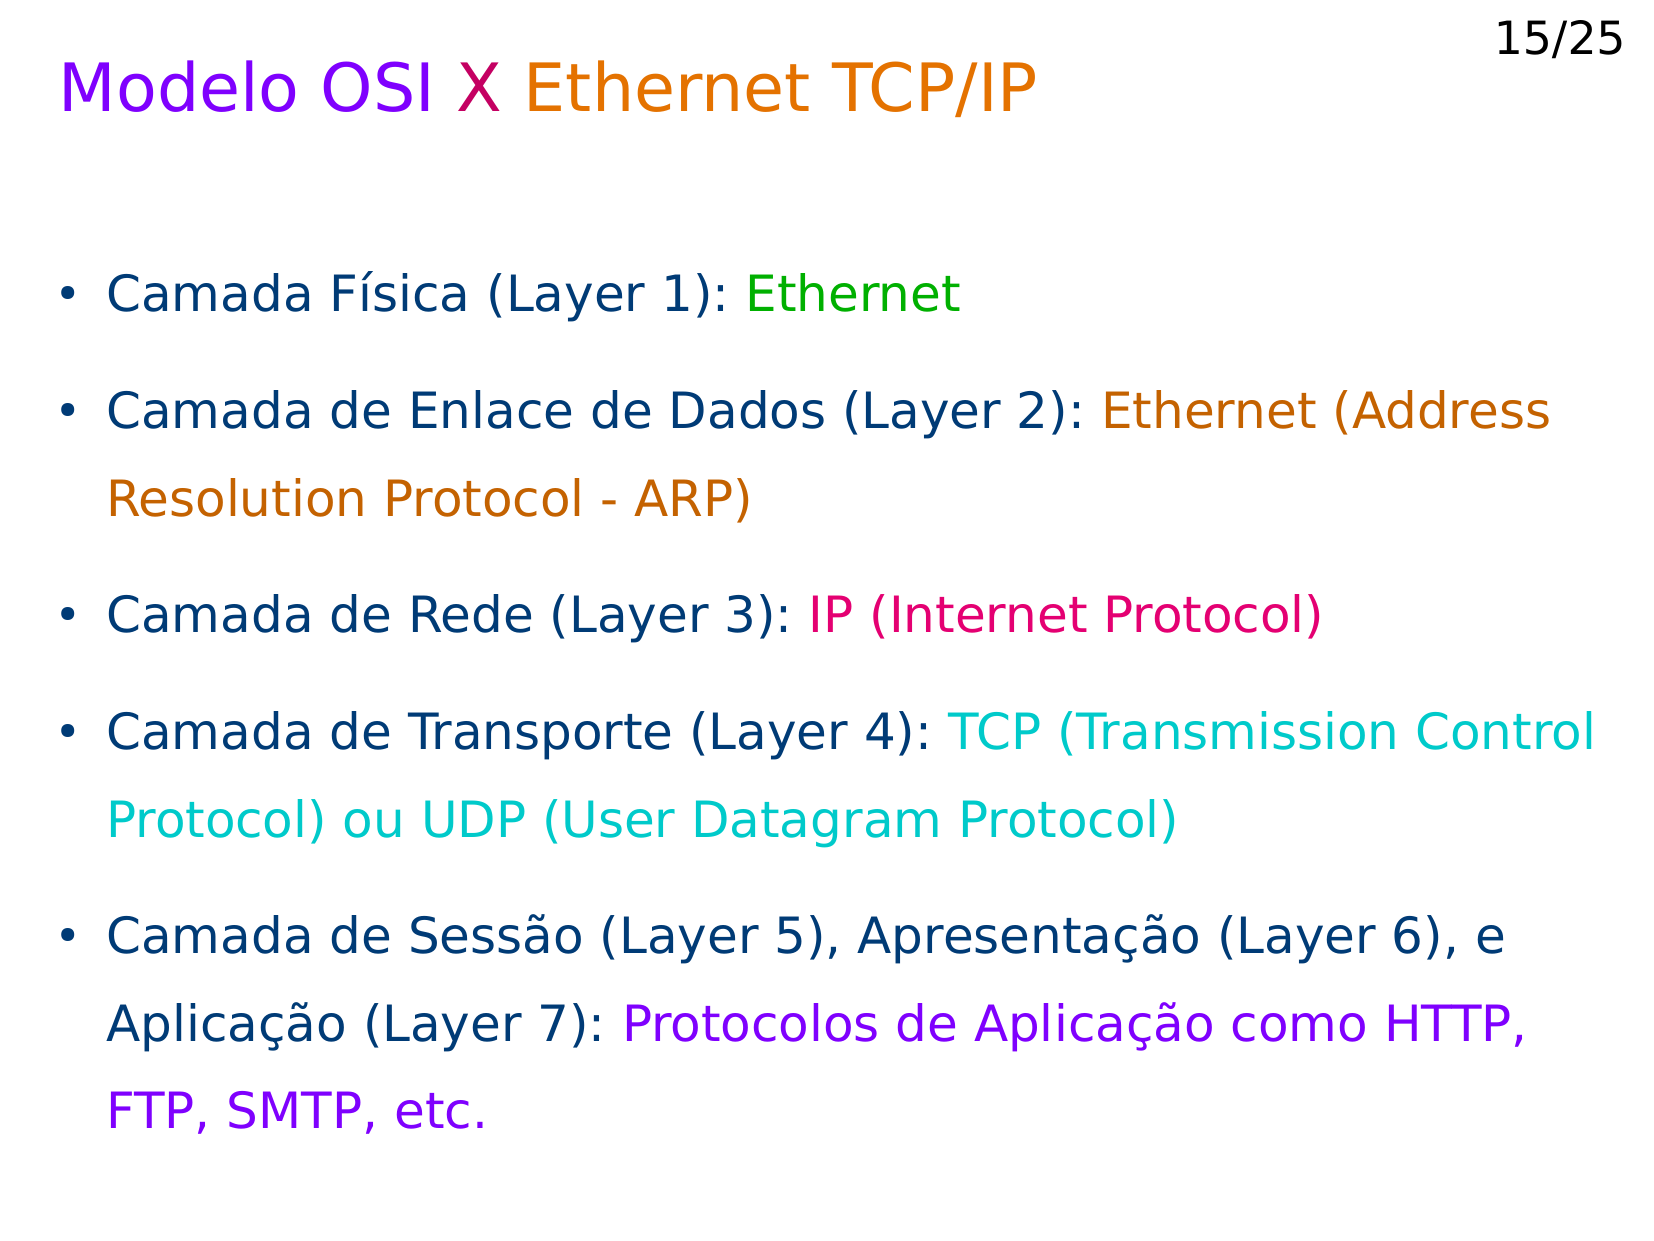

15
# Modelo OSI X Ethernet TCP/IP
Camada Física (Layer 1): Ethernet
Camada de Enlace de Dados (Layer 2): Ethernet (Address Resolution Protocol - ARP)
Camada de Rede (Layer 3): IP (Internet Protocol)
Camada de Transporte (Layer 4): TCP (Transmission Control Protocol) ou UDP (User Datagram Protocol)
Camada de Sessão (Layer 5), Apresentação (Layer 6), e Aplicação (Layer 7): Protocolos de Aplicação como HTTP, FTP, SMTP, etc.